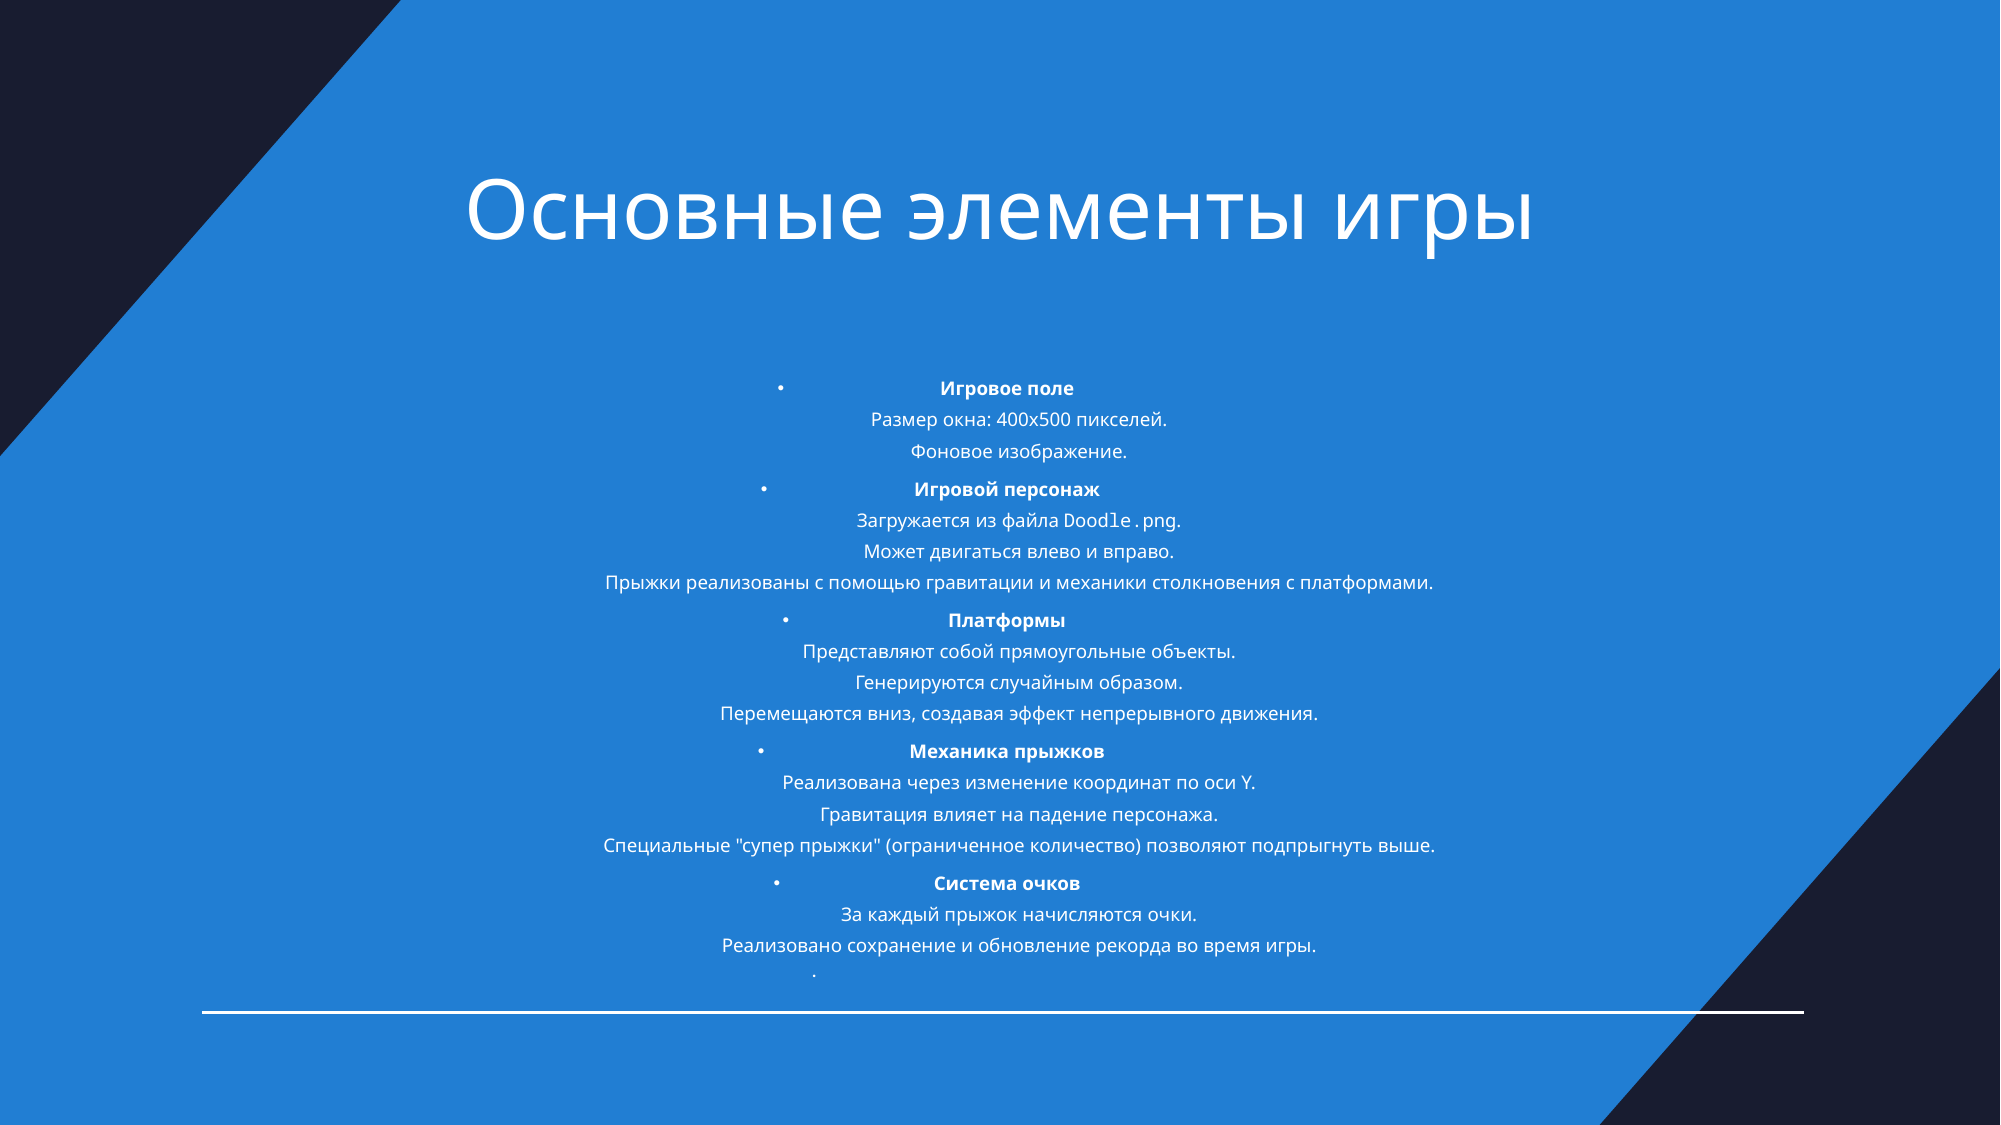

# Основные элементы игры
Игровое поле
Размер окна: 400x500 пикселей.
Фоновое изображение.
Игровой персонаж
Загружается из файла Doodle.png.
Может двигаться влево и вправо.
Прыжки реализованы с помощью гравитации и механики столкновения с платформами.
Платформы
Представляют собой прямоугольные объекты.
Генерируются случайным образом.
Перемещаются вниз, создавая эффект непрерывного движения.
Механика прыжков
Реализована через изменение координат по оси Y.
Гравитация влияет на падение персонажа.
Специальные "супер прыжки" (ограниченное количество) позволяют подпрыгнуть выше.
Система очков
За каждый прыжок начисляются очки.
Реализовано сохранение и обновление рекорда во время игры.